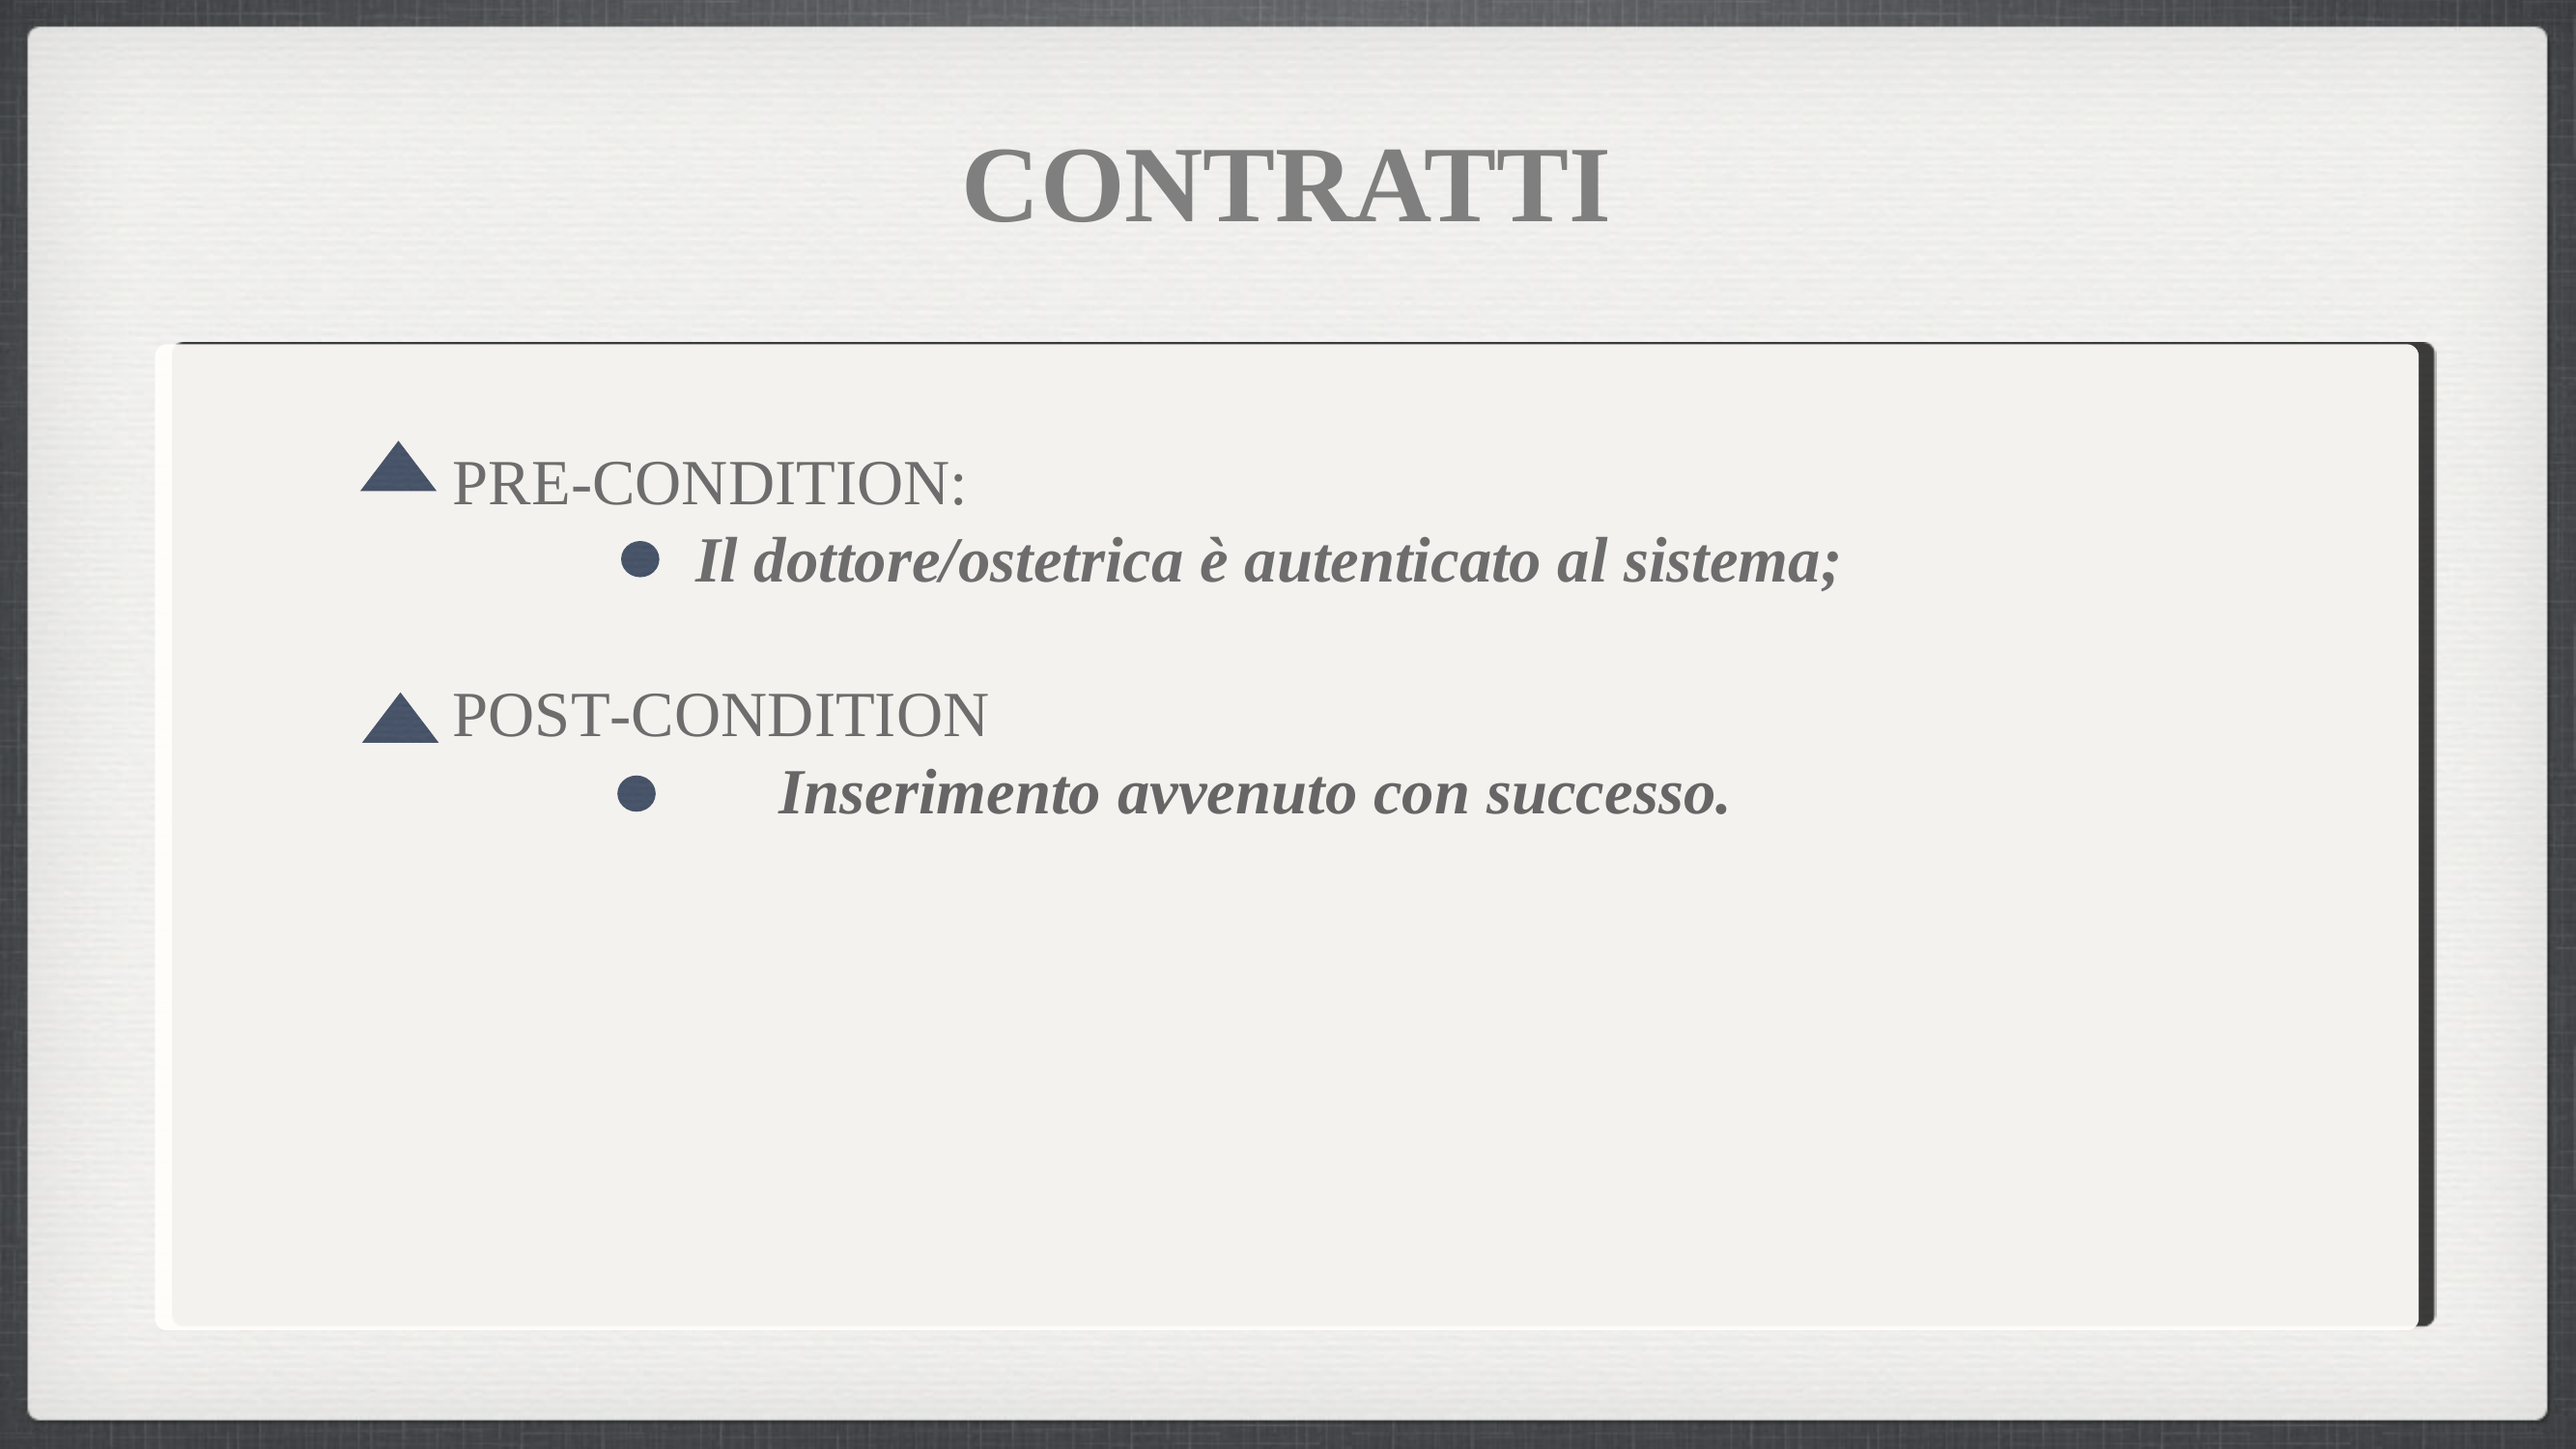

# CONTRATTI
PRE-CONDITION:
 Il dottore/ostetrica è autenticato al sistema;
POST-CONDITION
 Inserimento avvenuto con successo.